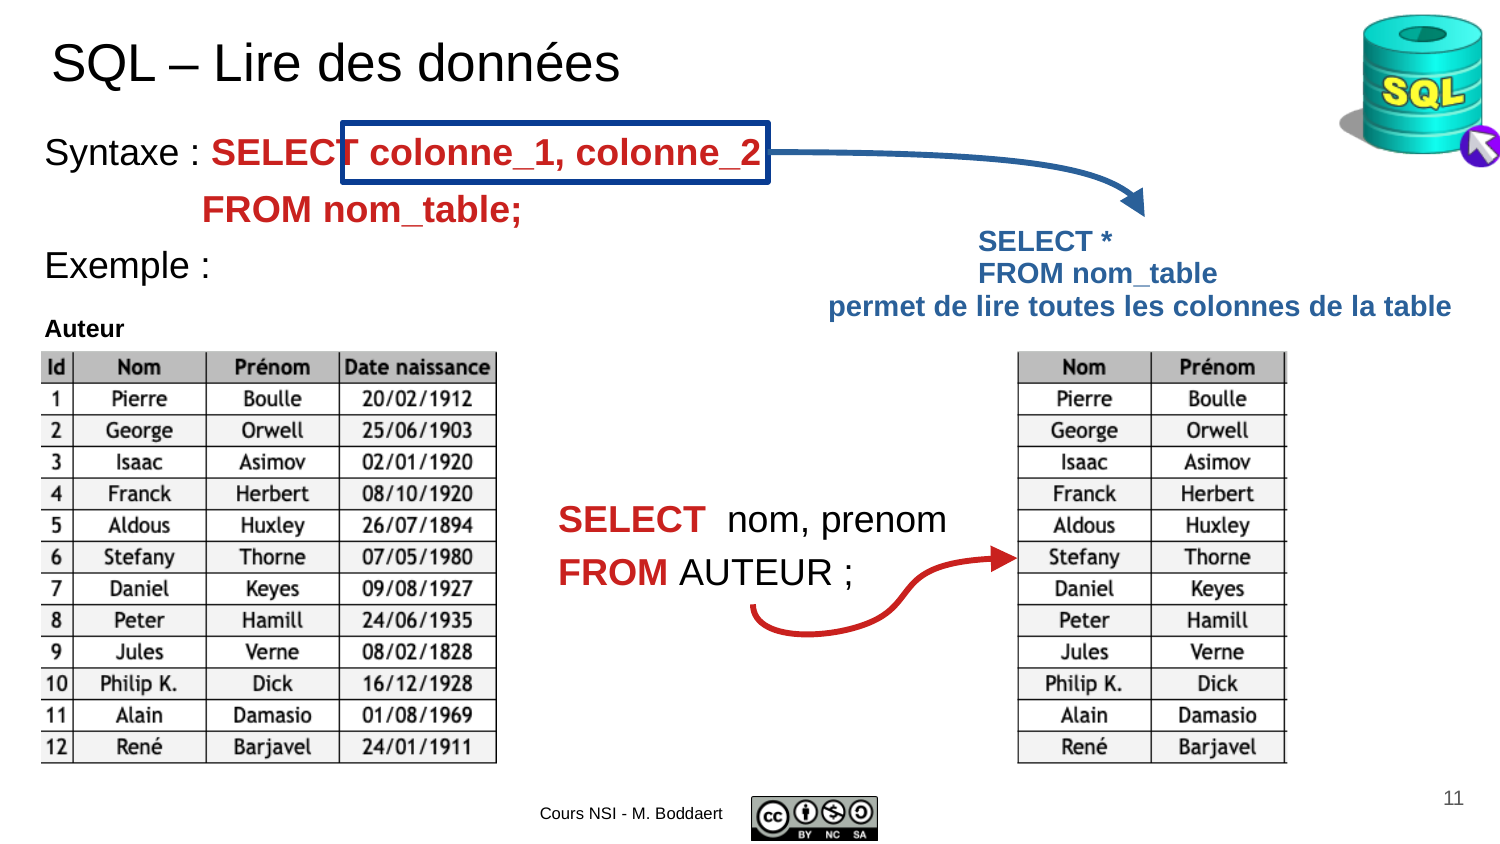

# SQL – Lire des données
Syntaxe : SELECT colonne_1, colonne_2
 FROM nom_table;
Exemple :
	SELECT *
	FROM nom_table
permet de lire toutes les colonnes de la table
Auteur
SELECT nom, prenom
FROM AUTEUR ;